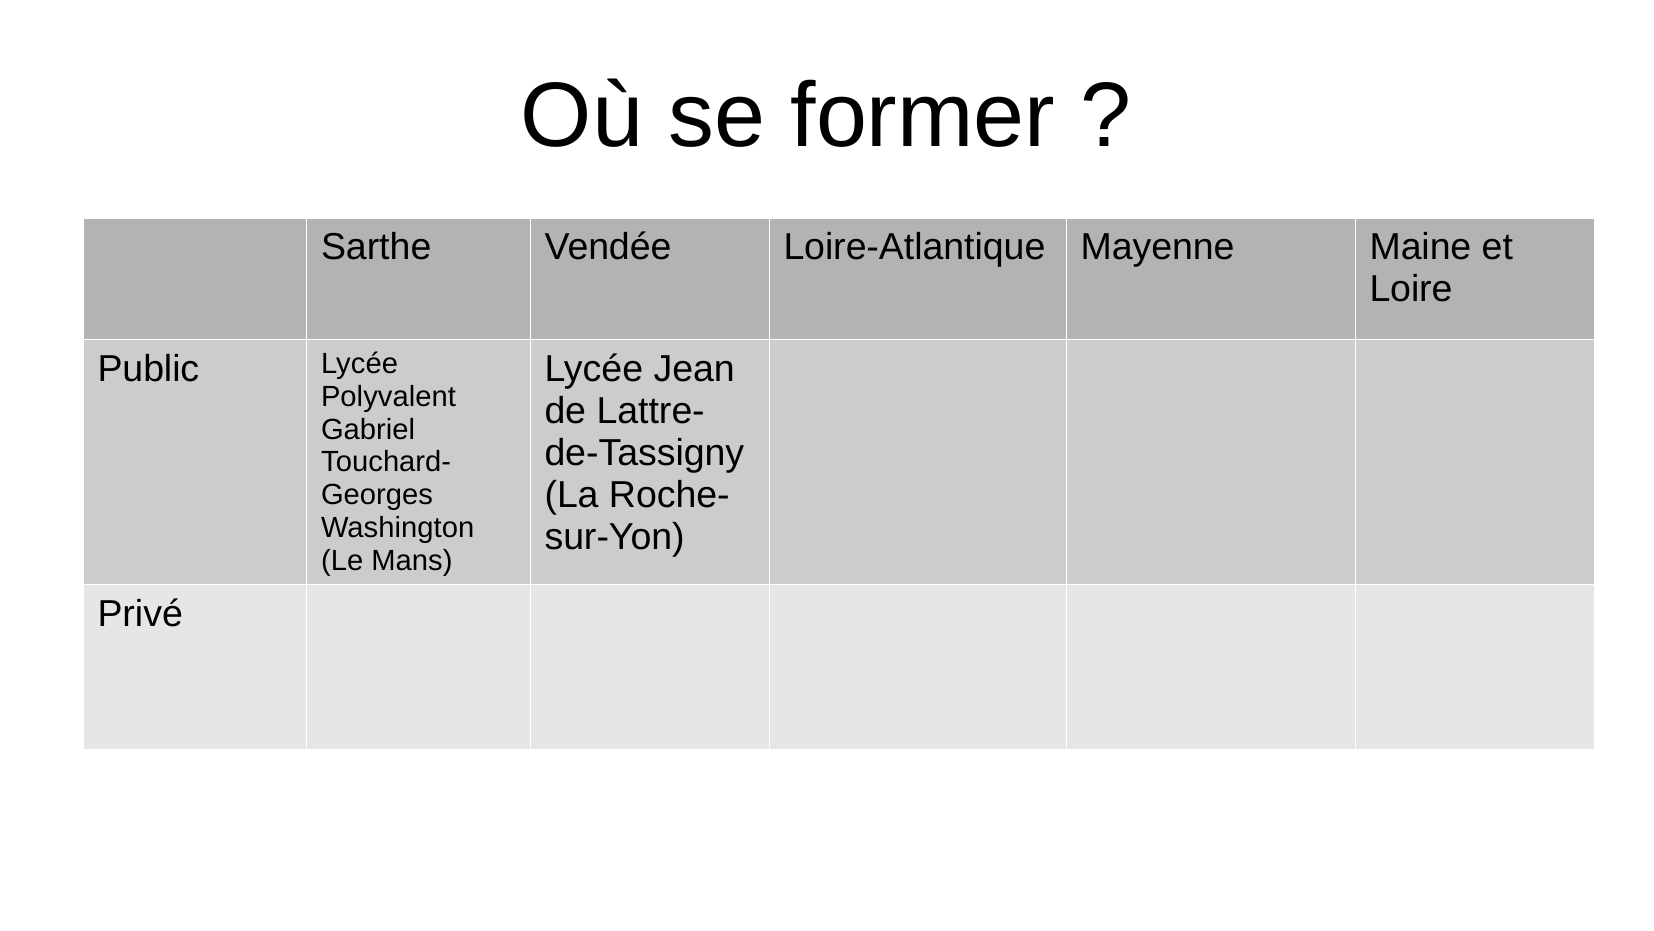

# Où se former ?
| | Sarthe | Vendée | Loire-Atlantique | Mayenne | Maine et Loire |
| --- | --- | --- | --- | --- | --- |
| Public | Lycée Polyvalent Gabriel Touchard-Georges Washington (Le Mans) | Lycée Jean de Lattre-de-Tassigny (La Roche-sur-Yon) | | | |
| Privé | | | | | |